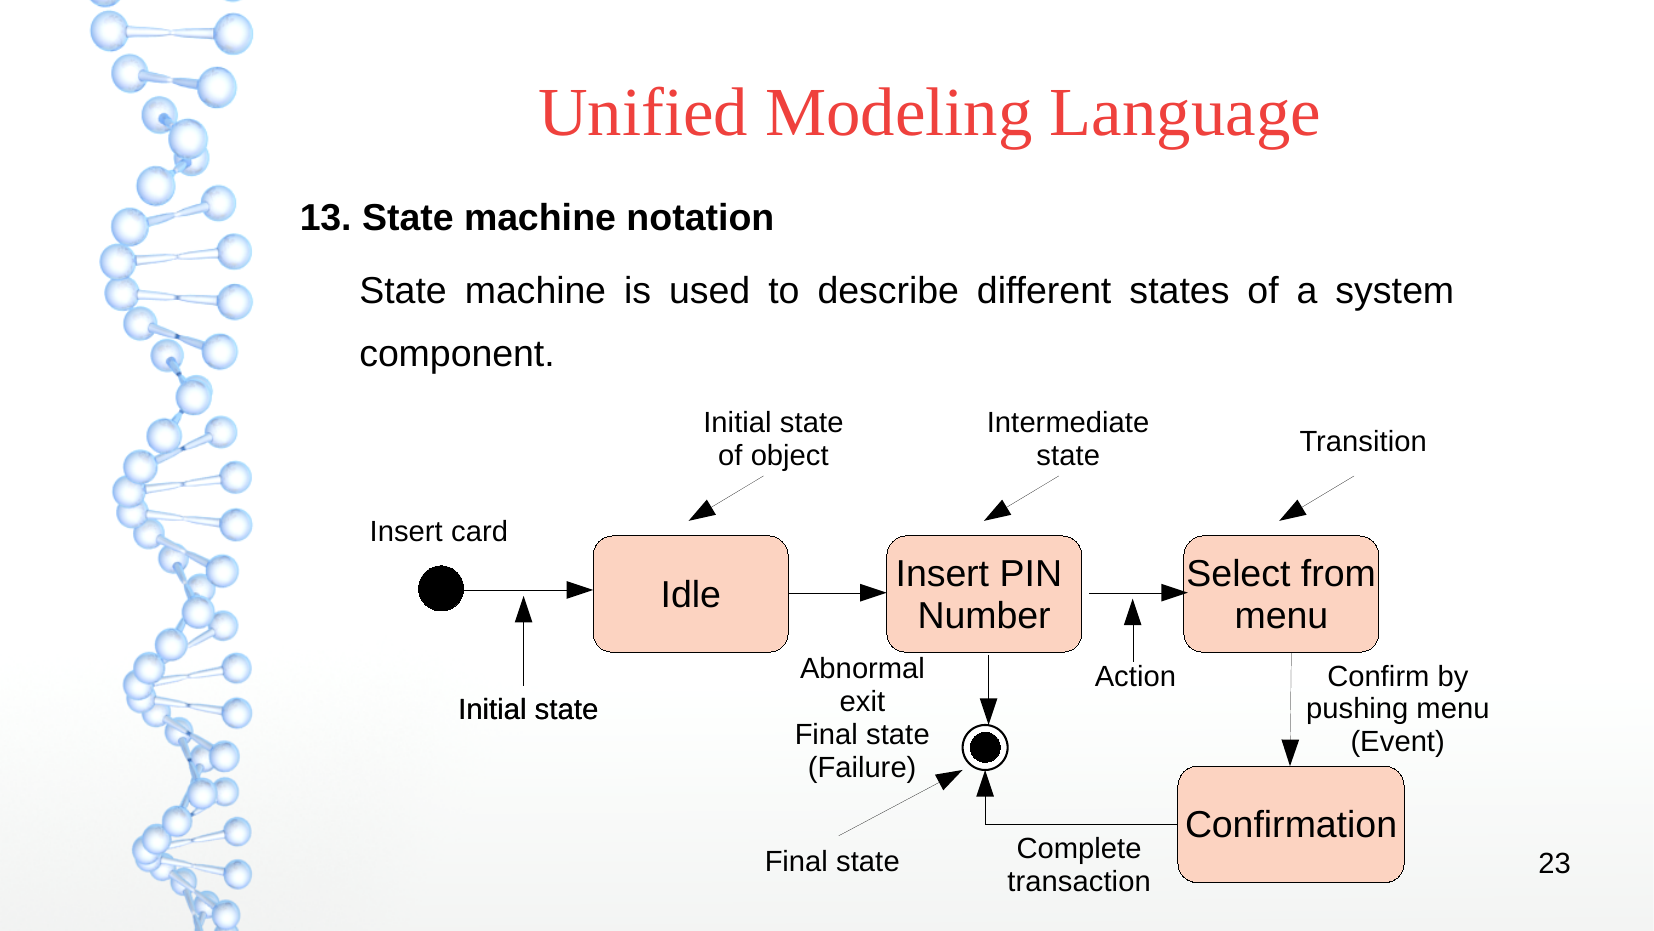

# Unified Modeling Language
13. State machine notation
State machine is used to describe different states of a system component.
Initial state
of object
Intermediate state
Transition
Insert card
Idle
Insert PIN
Number
Select from
menu
Abnormal
exit
Final state
(Failure)
Action
Confirm by pushing menu
(Event)
Initial state
Initial state
Confirmation
Complete transaction
Final state
23